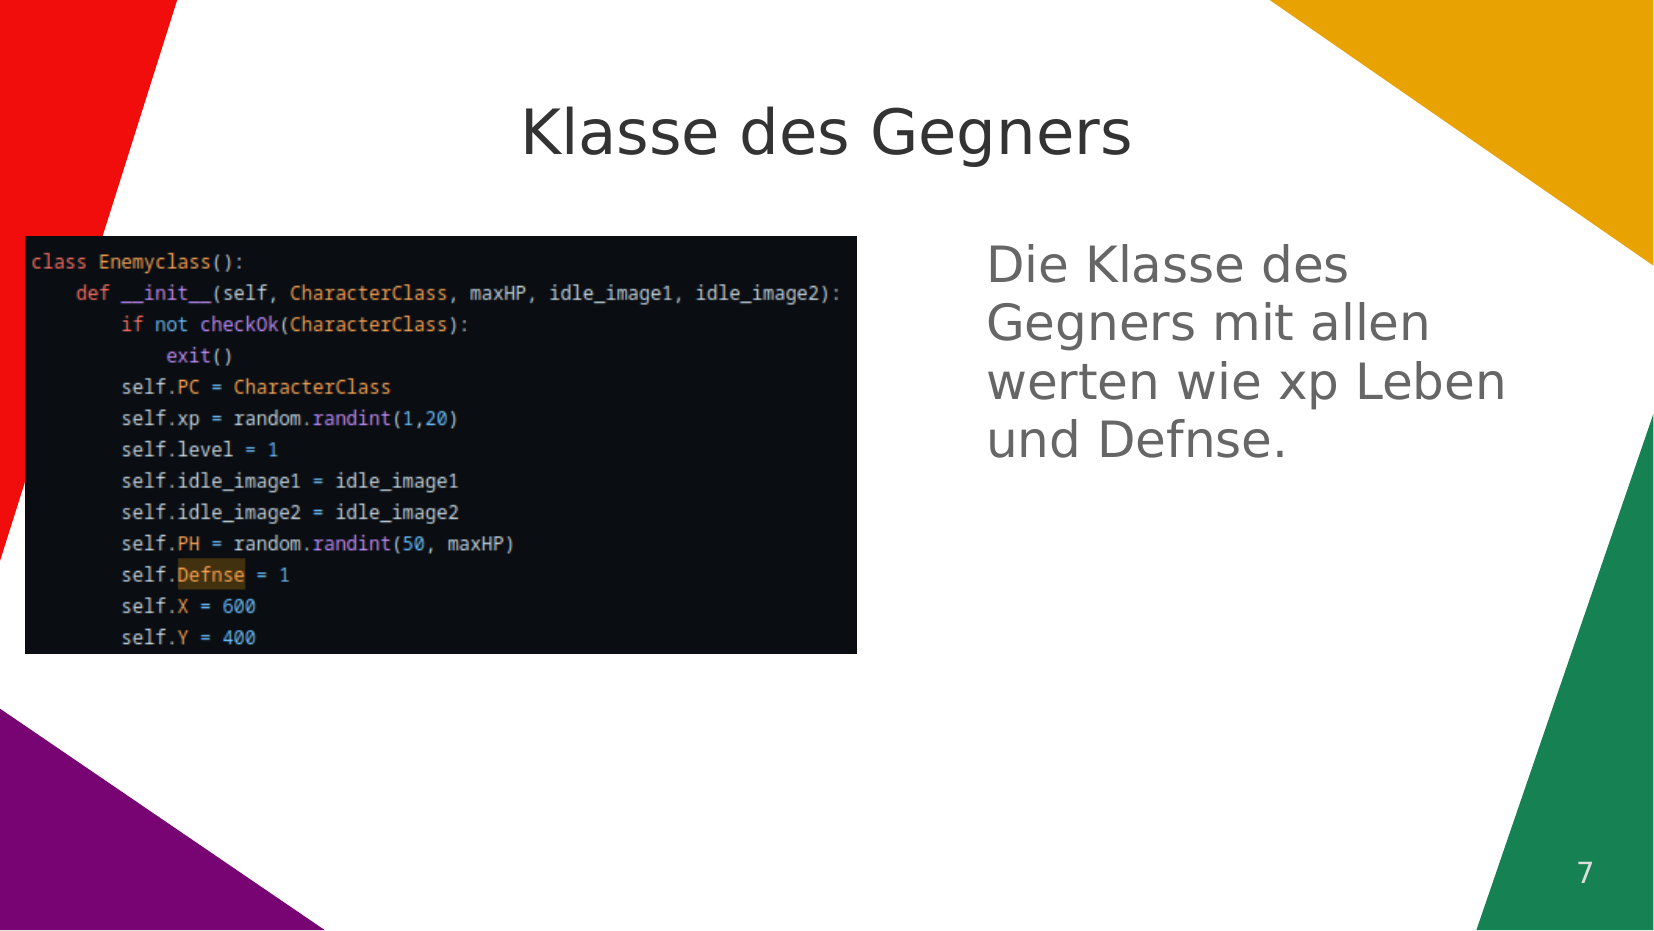

# Klasse des Gegners
Die Klasse des Gegners mit allen werten wie xp Leben und Defnse.
7